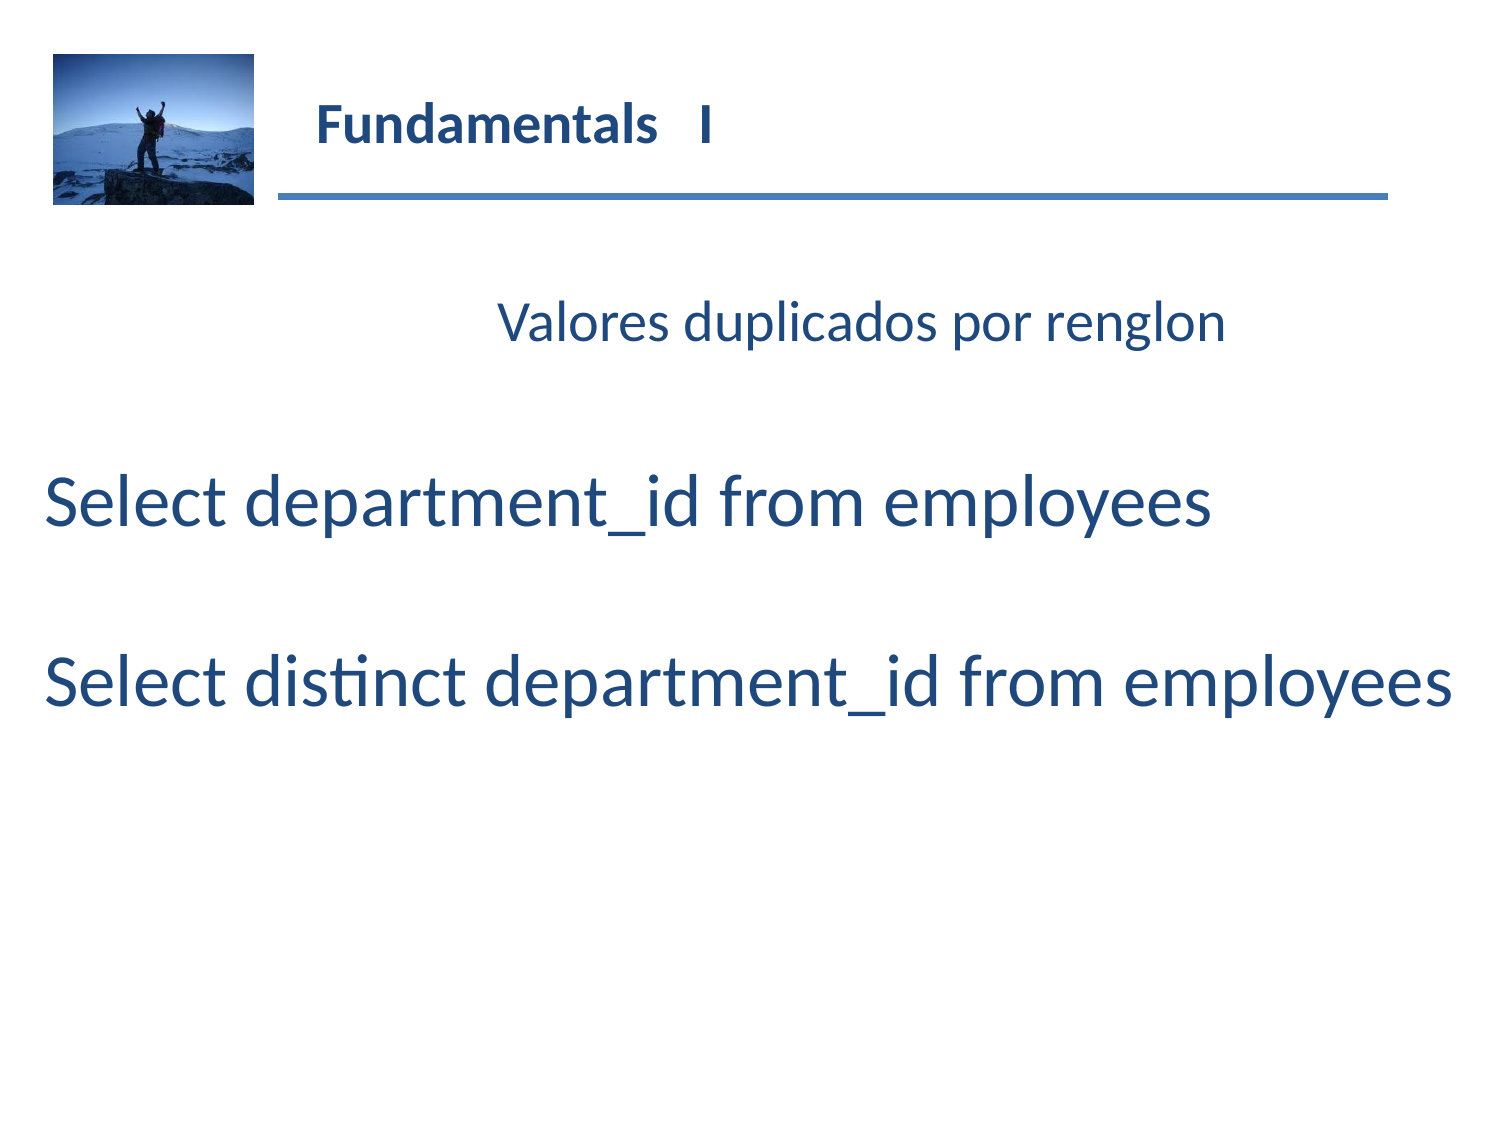

Fundamentals I
Valores duplicados por renglon
Select department_id from employees
Select distinct department_id from employees